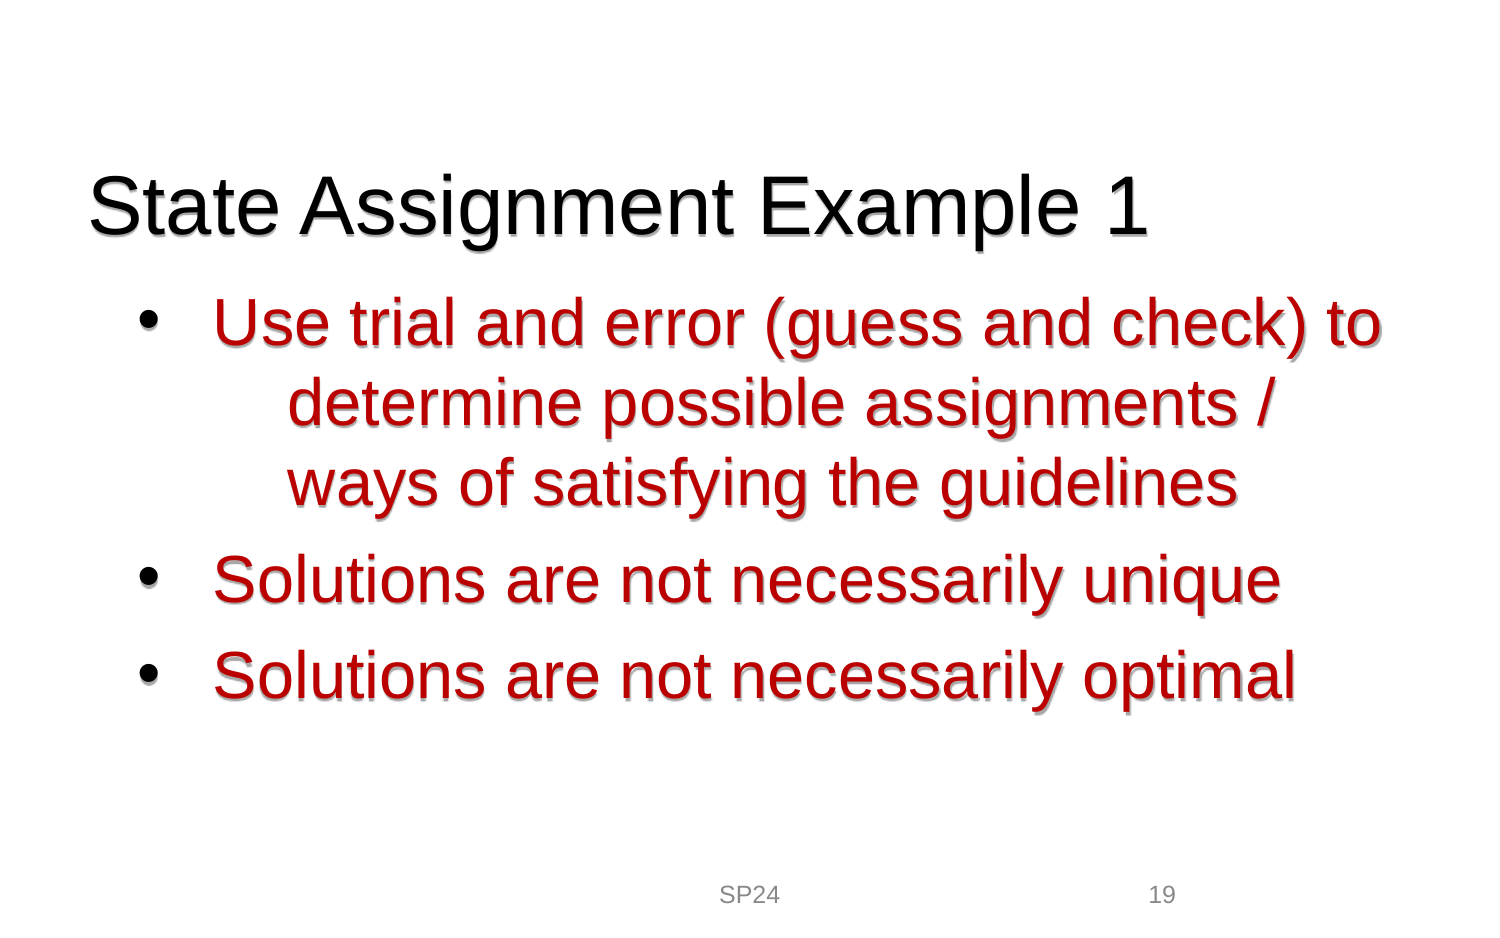

# State Assignment Example 1
Use trial and error (guess and check) to determine possible assignments / ways of satisfying the guidelines
Solutions are not necessarily unique
Solutions are not necessarily optimal
SP24